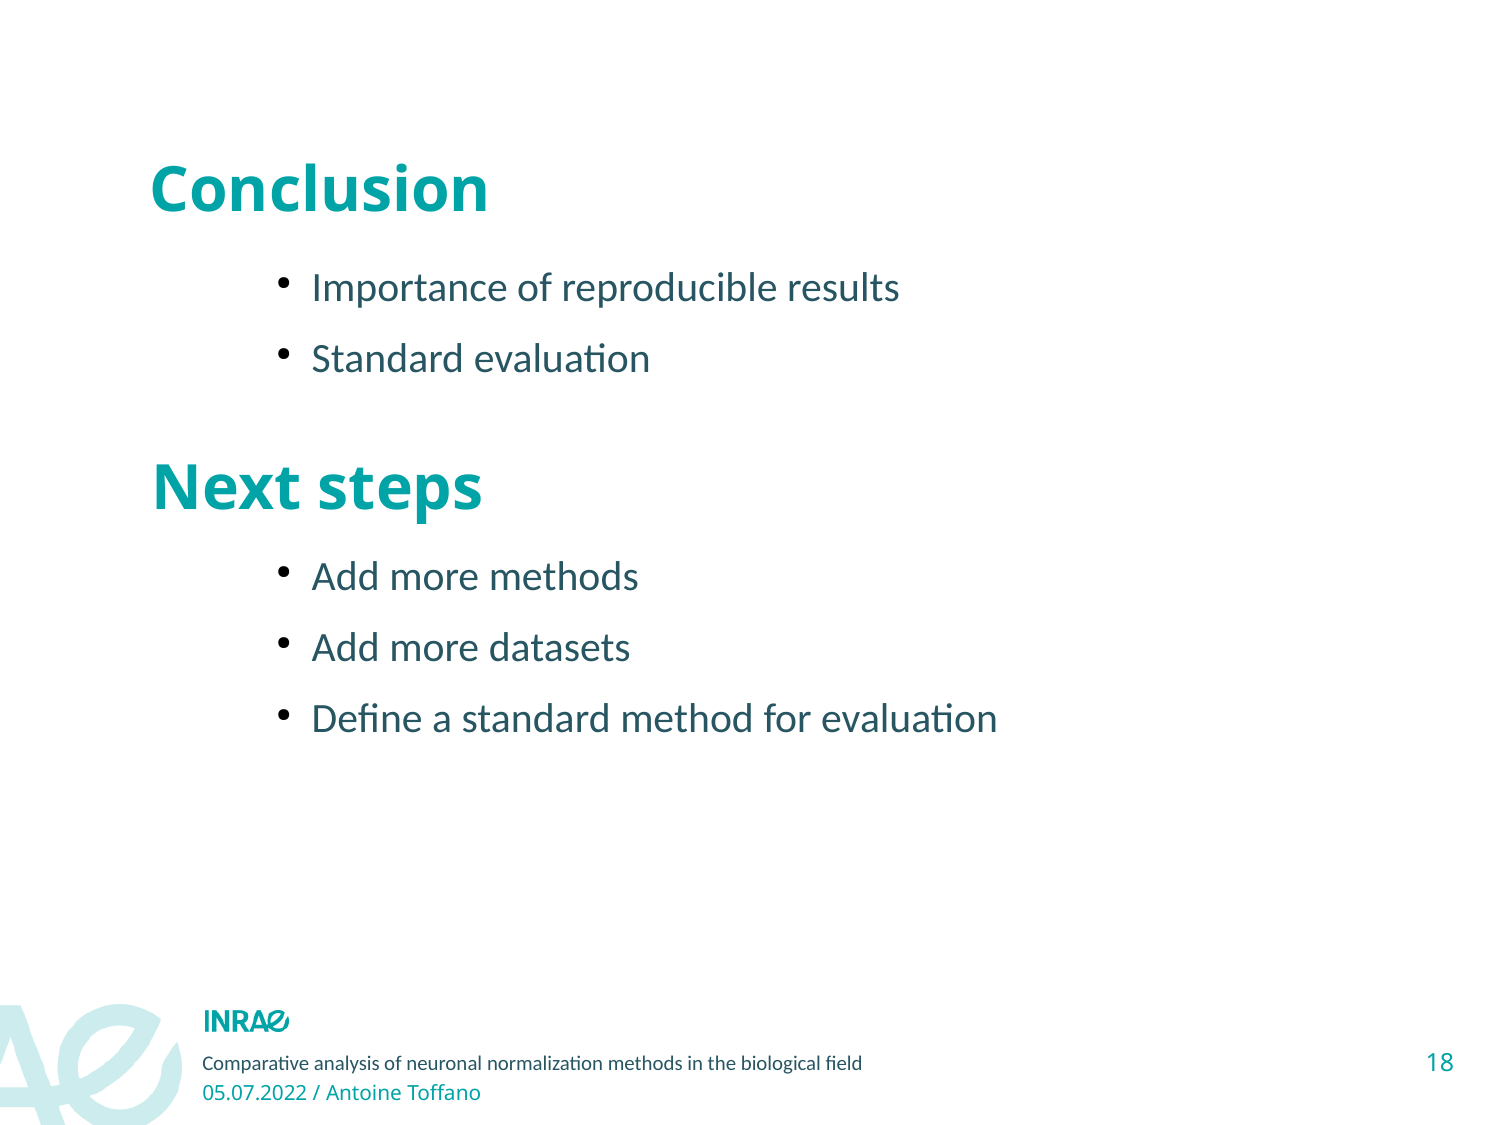

Conclusion
Importance of reproducible results
Standard evaluation
Add more methods
Add more datasets
Define a standard method for evaluation
Next steps